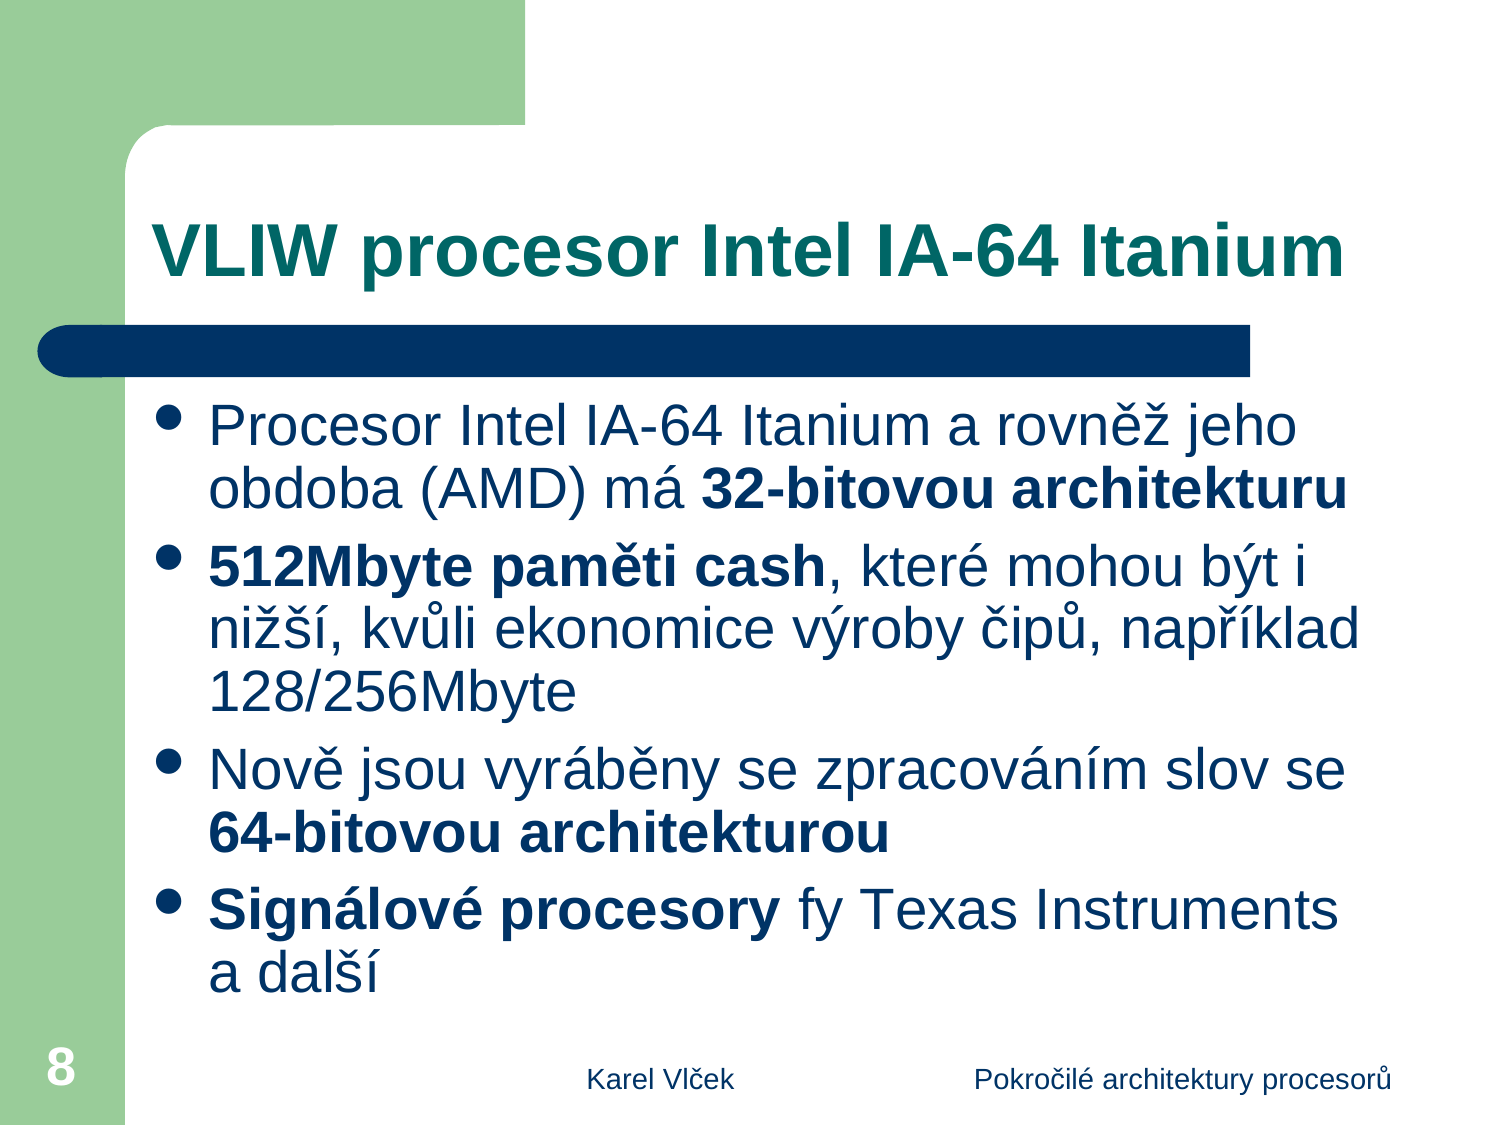

# VLIW procesor Intel IA-64 Itanium
Procesor Intel IA-64 Itanium a rovněž jeho obdoba (AMD) má 32-bitovou architekturu
512Mbyte paměti cash, které mohou být i nižší, kvůli ekonomice výroby čipů, například 128/256Mbyte
Nově jsou vyráběny se zpracováním slov se 64-bitovou architekturou
Signálové procesory fy Texas Instruments a další
8
Karel Vlček
Pokročilé architektury procesorů